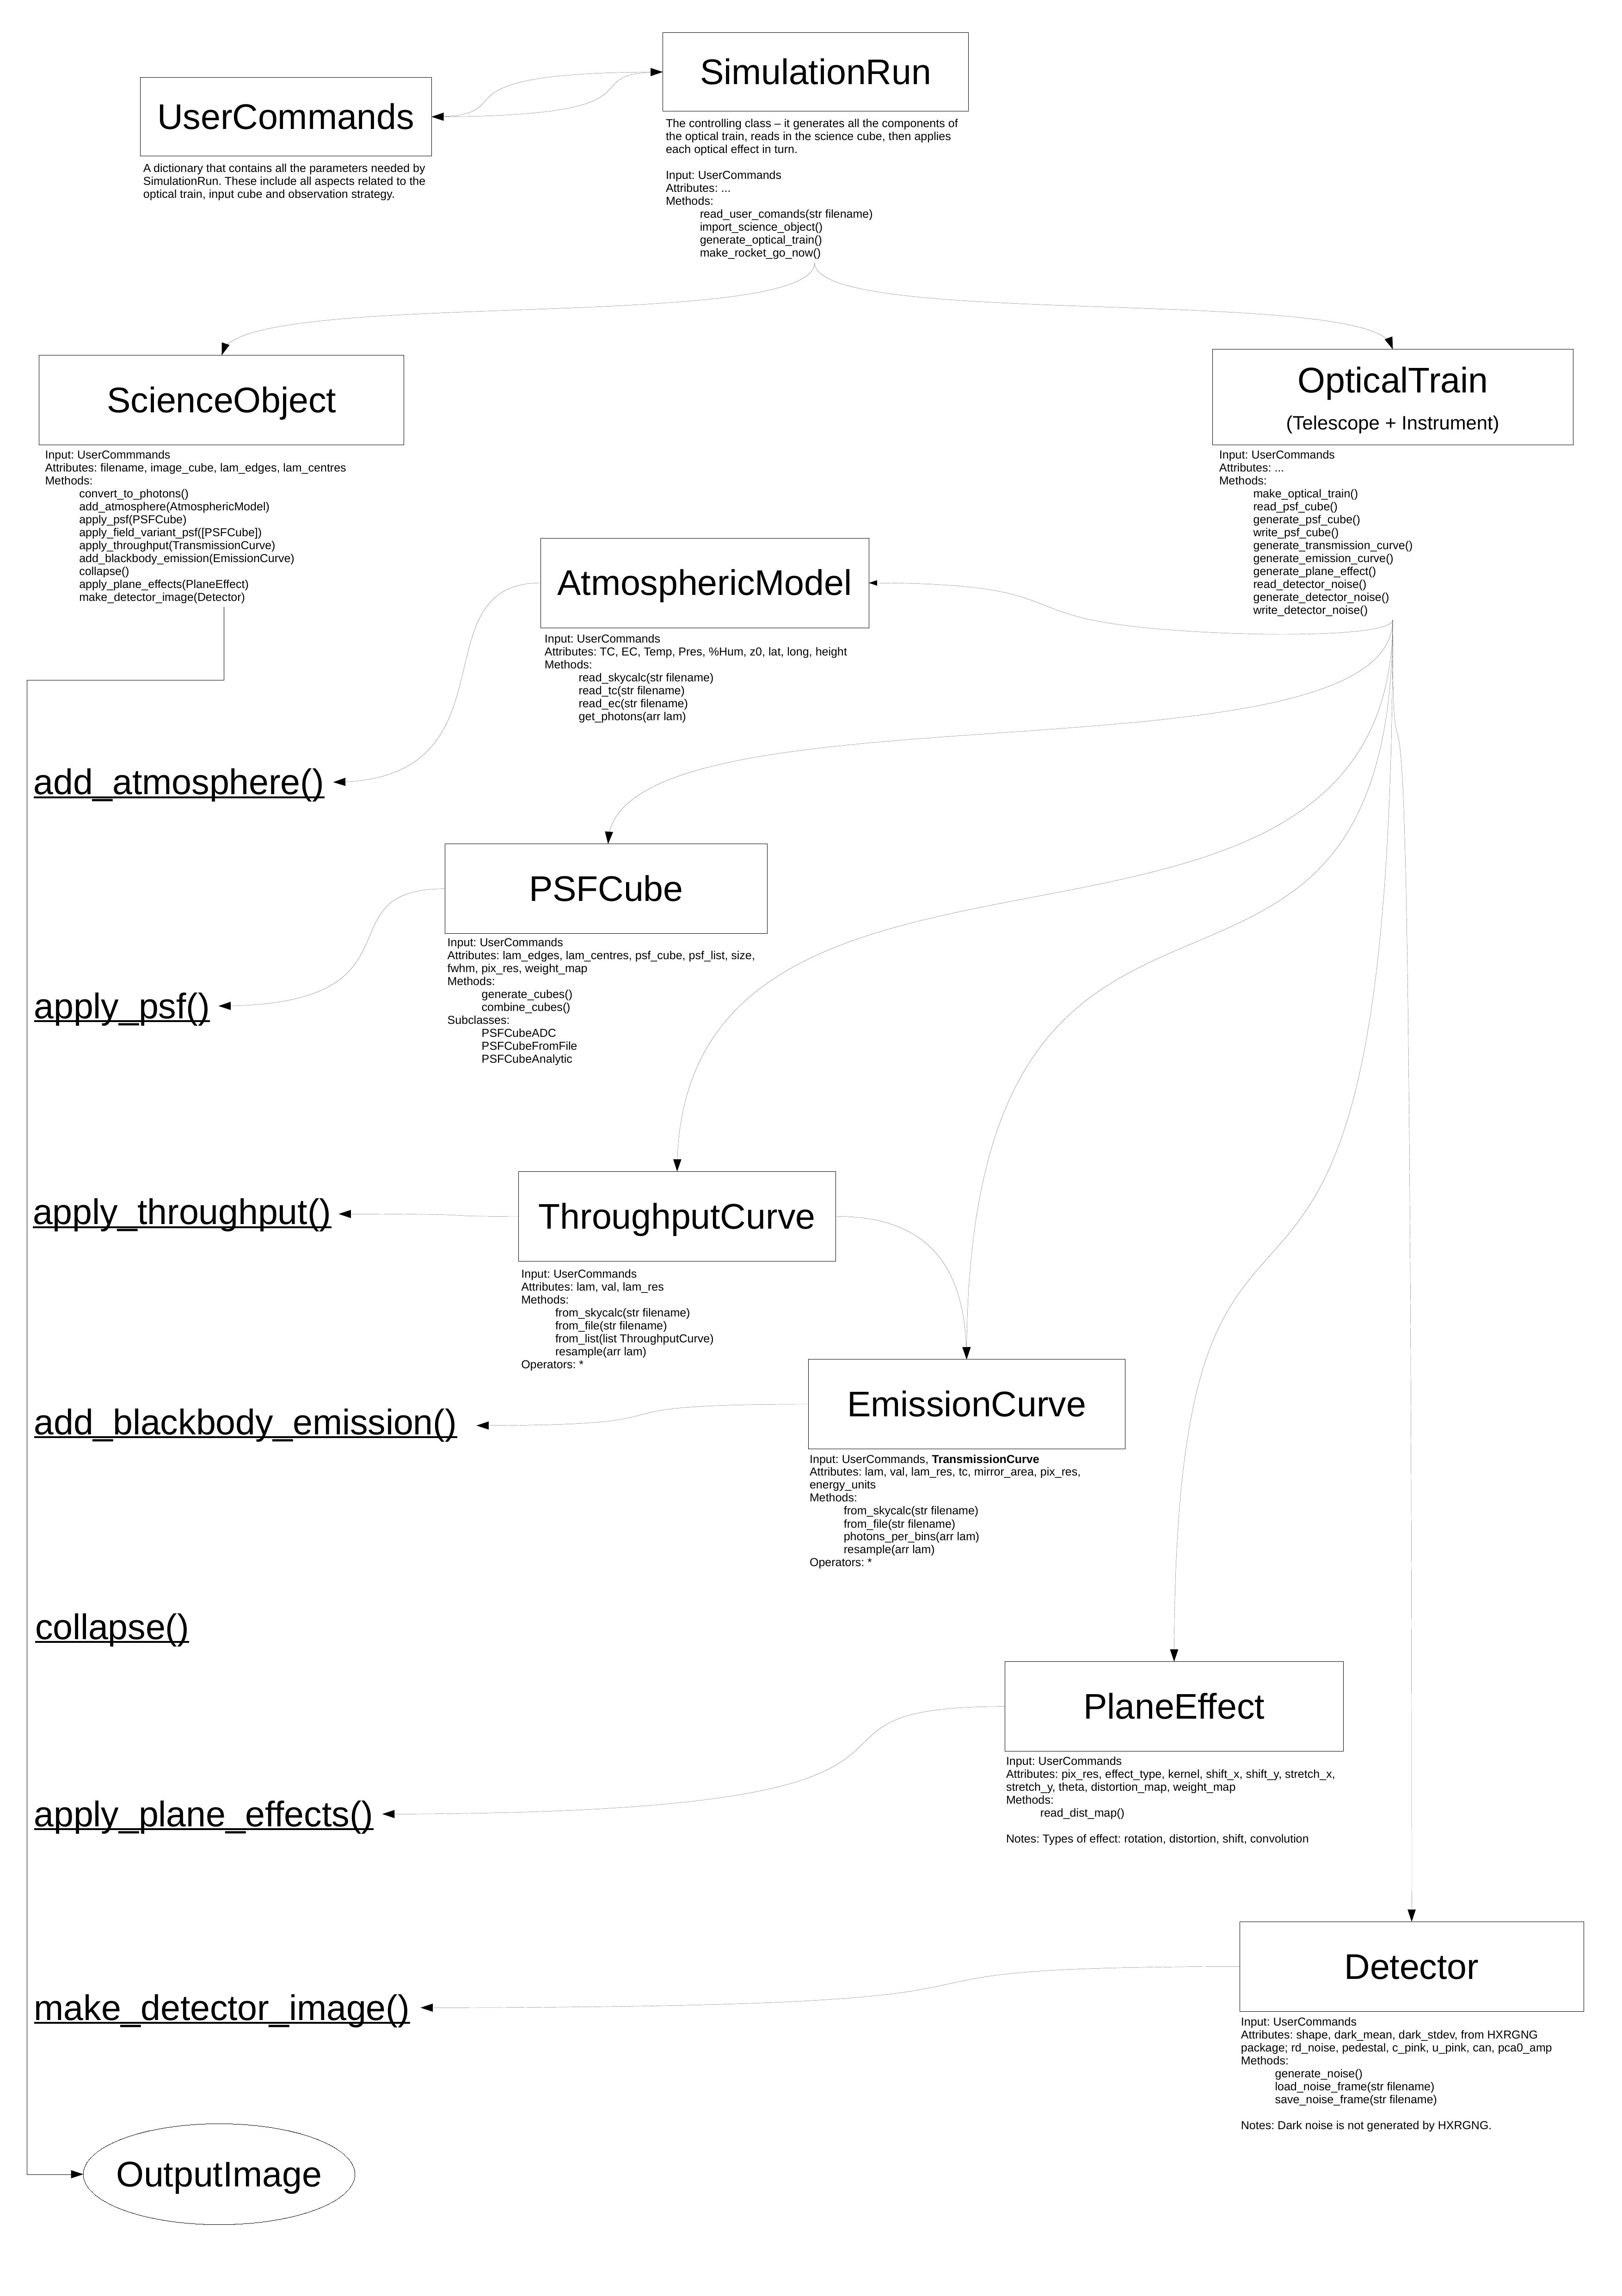

SimulationRun
UserCommands
The controlling class – it generates all the components of the optical train, reads in the science cube, then applies each optical effect in turn.
Input: UserCommands
Attributes: ...
Methods:
	read_user_comands(str filename)
	import_science_object()
	generate_optical_train()
	make_rocket_go_now()
A dictionary that contains all the parameters needed by SimulationRun. These include all aspects related to the optical train, input cube and observation strategy.
OpticalTrain
(Telescope + Instrument)
Input: UserCommands
Attributes: ...
Methods:
	make_optical_train()
	read_psf_cube()
	generate_psf_cube()
	write_psf_cube()
	generate_transmission_curve()
	generate_emission_curve()
	generate_plane_effect()
	read_detector_noise()
	generate_detector_noise()
	write_detector_noise()
ScienceObject
Input: UserCommmands
Attributes: filename, image_cube, lam_edges, lam_centres
Methods:
	convert_to_photons()
	add_atmosphere(AtmosphericModel)
	apply_psf(PSFCube)
	apply_field_variant_psf([PSFCube])
	apply_throughput(TransmissionCurve)
	add_blackbody_emission(EmissionCurve)
	collapse()
	apply_plane_effects(PlaneEffect)
	make_detector_image(Detector)
AtmosphericModel
Input: UserCommands
Attributes: TC, EC, Temp, Pres, %Hum, z0, lat, long, height
Methods:
	read_skycalc(str filename)
	read_tc(str filename)
	read_ec(str filename)
	get_photons(arr lam)
add_atmosphere()
PSFCube
Input: UserCommands
Attributes: lam_edges, lam_centres, psf_cube, psf_list, size, fwhm, pix_res, weight_map
Methods:
	generate_cubes()
	combine_cubes()
Subclasses:
	PSFCubeADC
	PSFCubeFromFile
	PSFCubeAnalytic
apply_psf()
ThroughputCurve
Input: UserCommands
Attributes: lam, val, lam_res
Methods:
	from_skycalc(str filename)
	from_file(str filename)
	from_list(list ThroughputCurve)
	resample(arr lam)
Operators: *
apply_throughput()
EmissionCurve
Input: UserCommands, TransmissionCurve
Attributes: lam, val, lam_res, tc, mirror_area, pix_res, energy_units
Methods:
	from_skycalc(str filename)
	from_file(str filename)
	photons_per_bins(arr lam)
	resample(arr lam)
Operators: *
add_blackbody_emission()
collapse()
PlaneEffect
Input: UserCommands
Attributes: pix_res, effect_type, kernel, shift_x, shift_y, stretch_x, stretch_y, theta, distortion_map, weight_map
Methods:
	read_dist_map()
Notes: Types of effect: rotation, distortion, shift, convolution
apply_plane_effects()
Detector
Input: UserCommands
Attributes: shape, dark_mean, dark_stdev, from HXRGNG package; rd_noise, pedestal, c_pink, u_pink, can, pca0_amp
Methods:
	generate_noise()
	load_noise_frame(str filename)
	save_noise_frame(str filename)
Notes: Dark noise is not generated by HXRGNG.
make_detector_image()
OutputImage